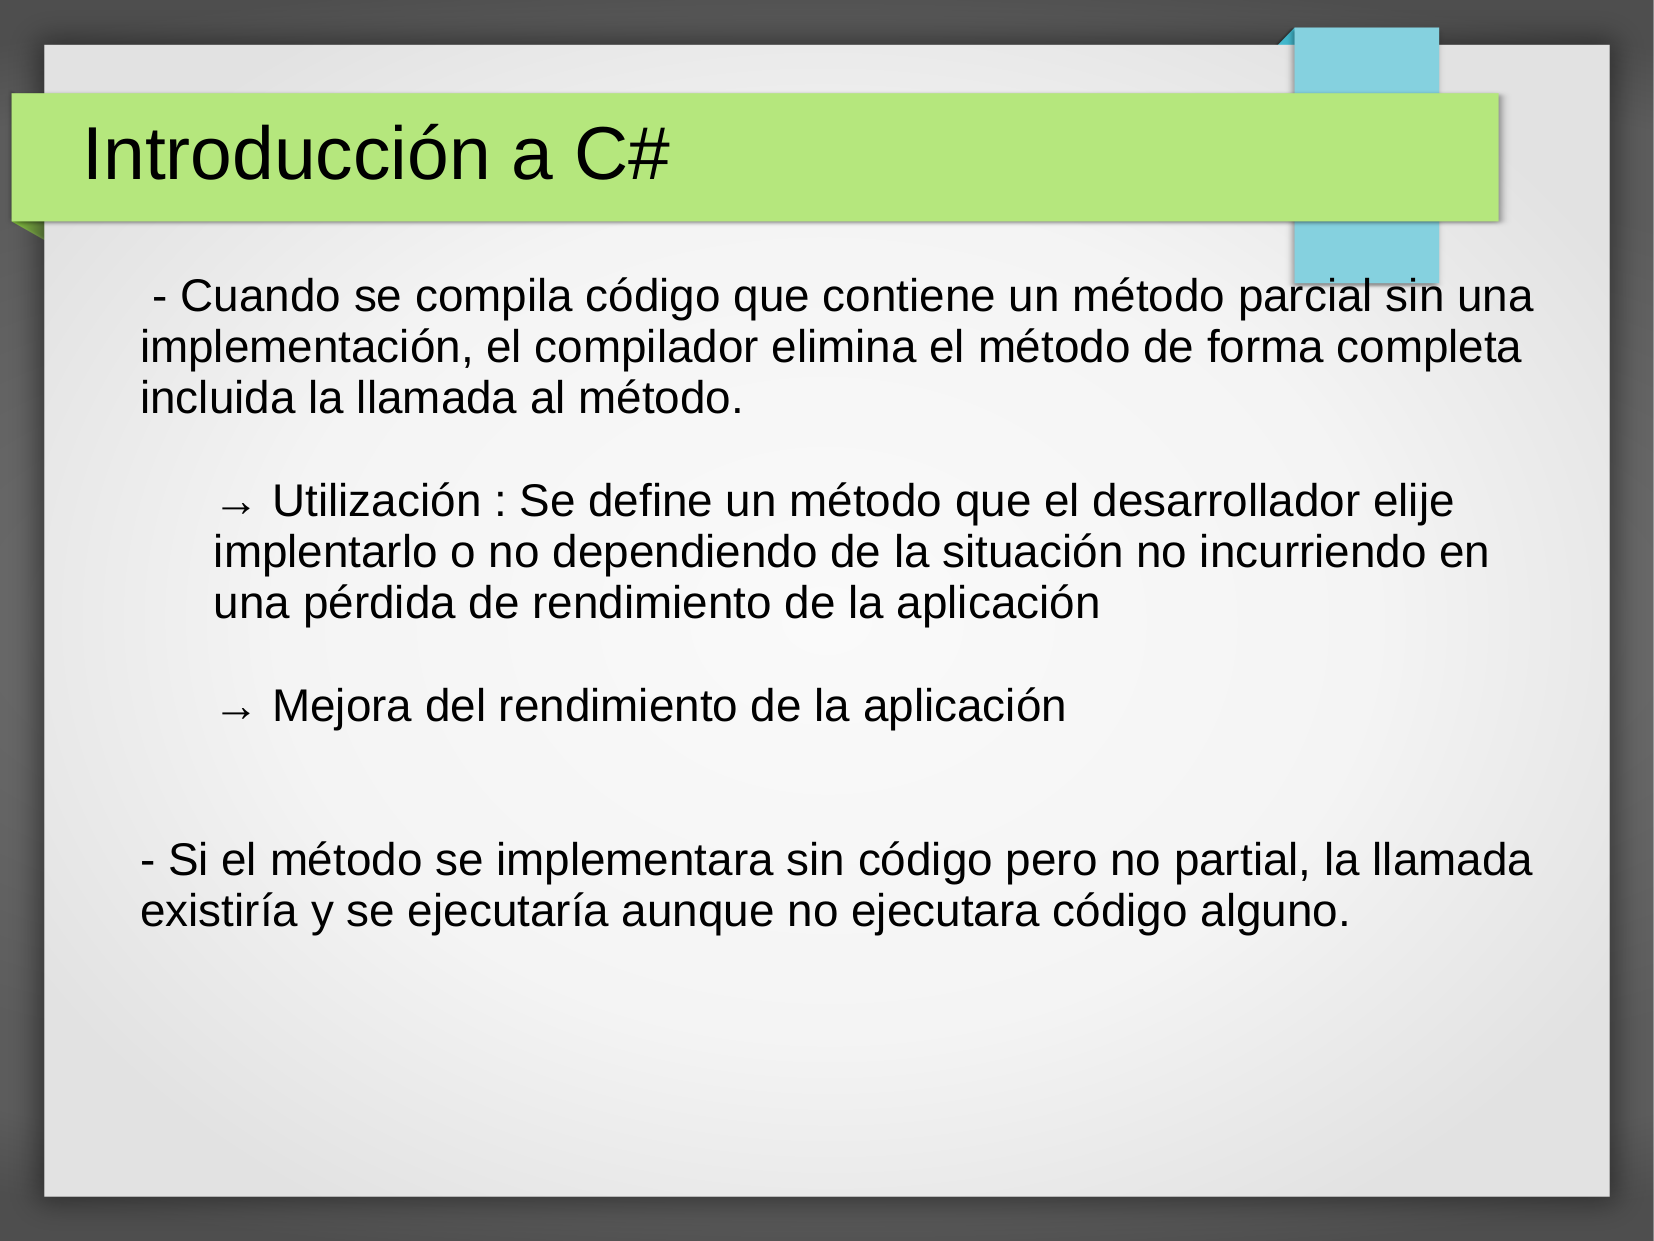

# Introducción a C#
	 - Cuando se compila código que contiene un método parcial sin una 	implementación, el compilador elimina el método de forma completa 	incluida la llamada al método.
		→ Utilización : Se define un método que el desarrollador elije 			implentarlo o no dependiendo de la situación no incurriendo en 		una pérdida de rendimiento de la aplicación
		→ Mejora del rendimiento de la aplicación
	- Si el método se implementara sin código pero no partial, la llamada 	existiría y se ejecutaría aunque no ejecutara código alguno.